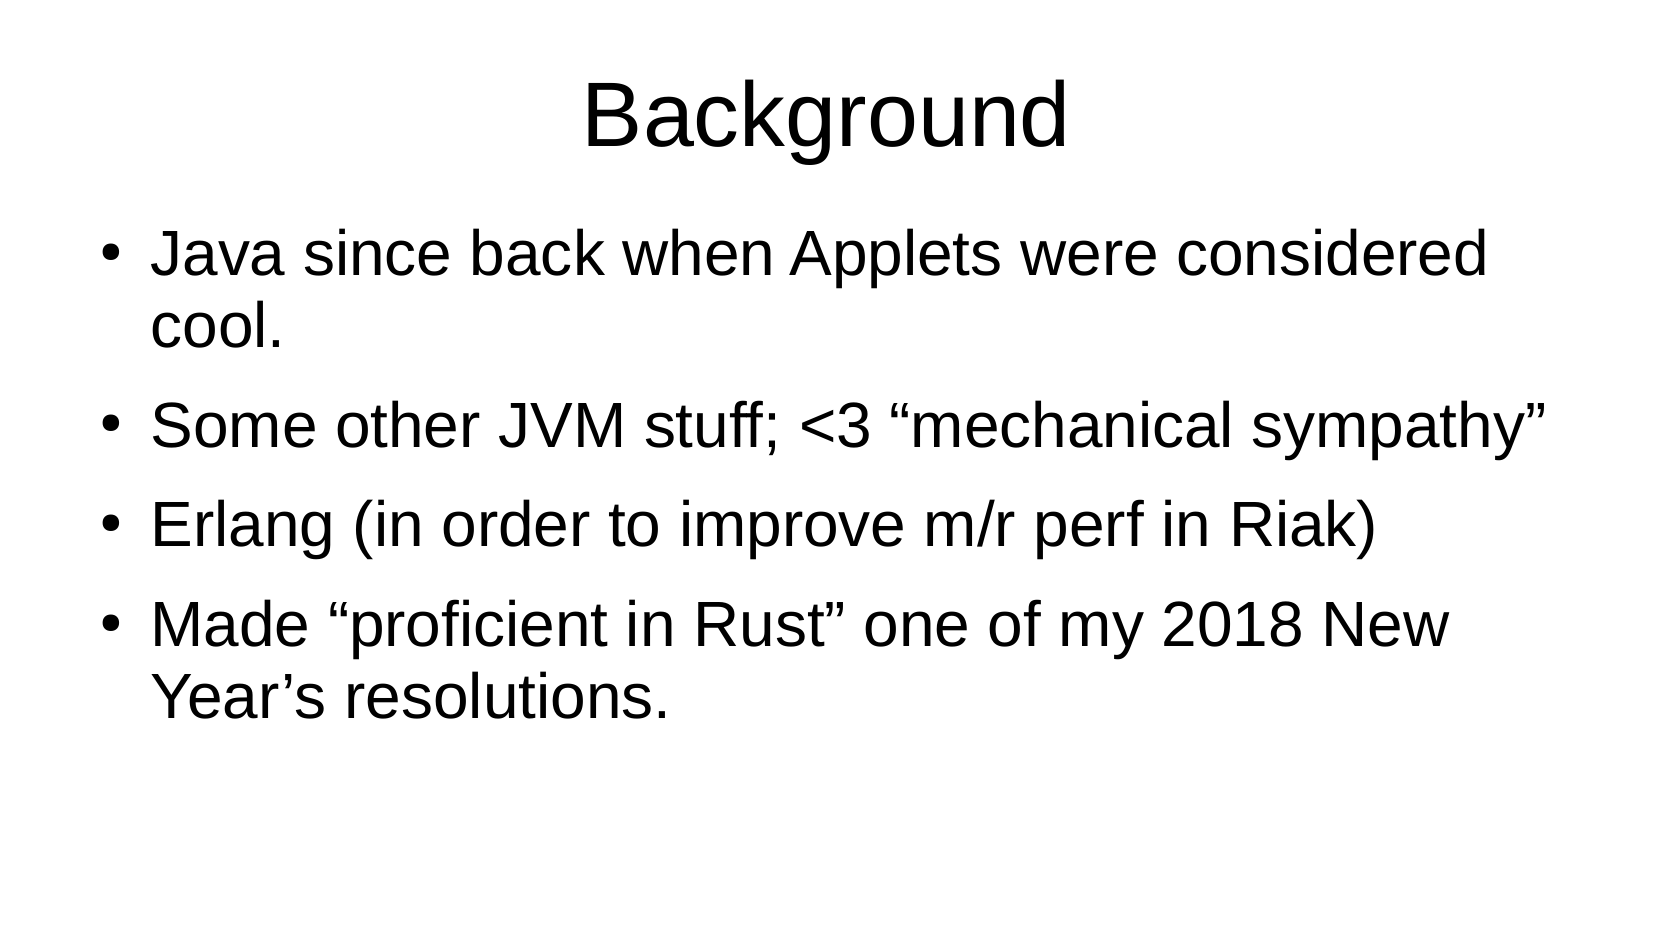

# Background
Java since back when Applets were considered cool.
Some other JVM stuff; <3 “mechanical sympathy”
Erlang (in order to improve m/r perf in Riak)
Made “proficient in Rust” one of my 2018 New Year’s resolutions.